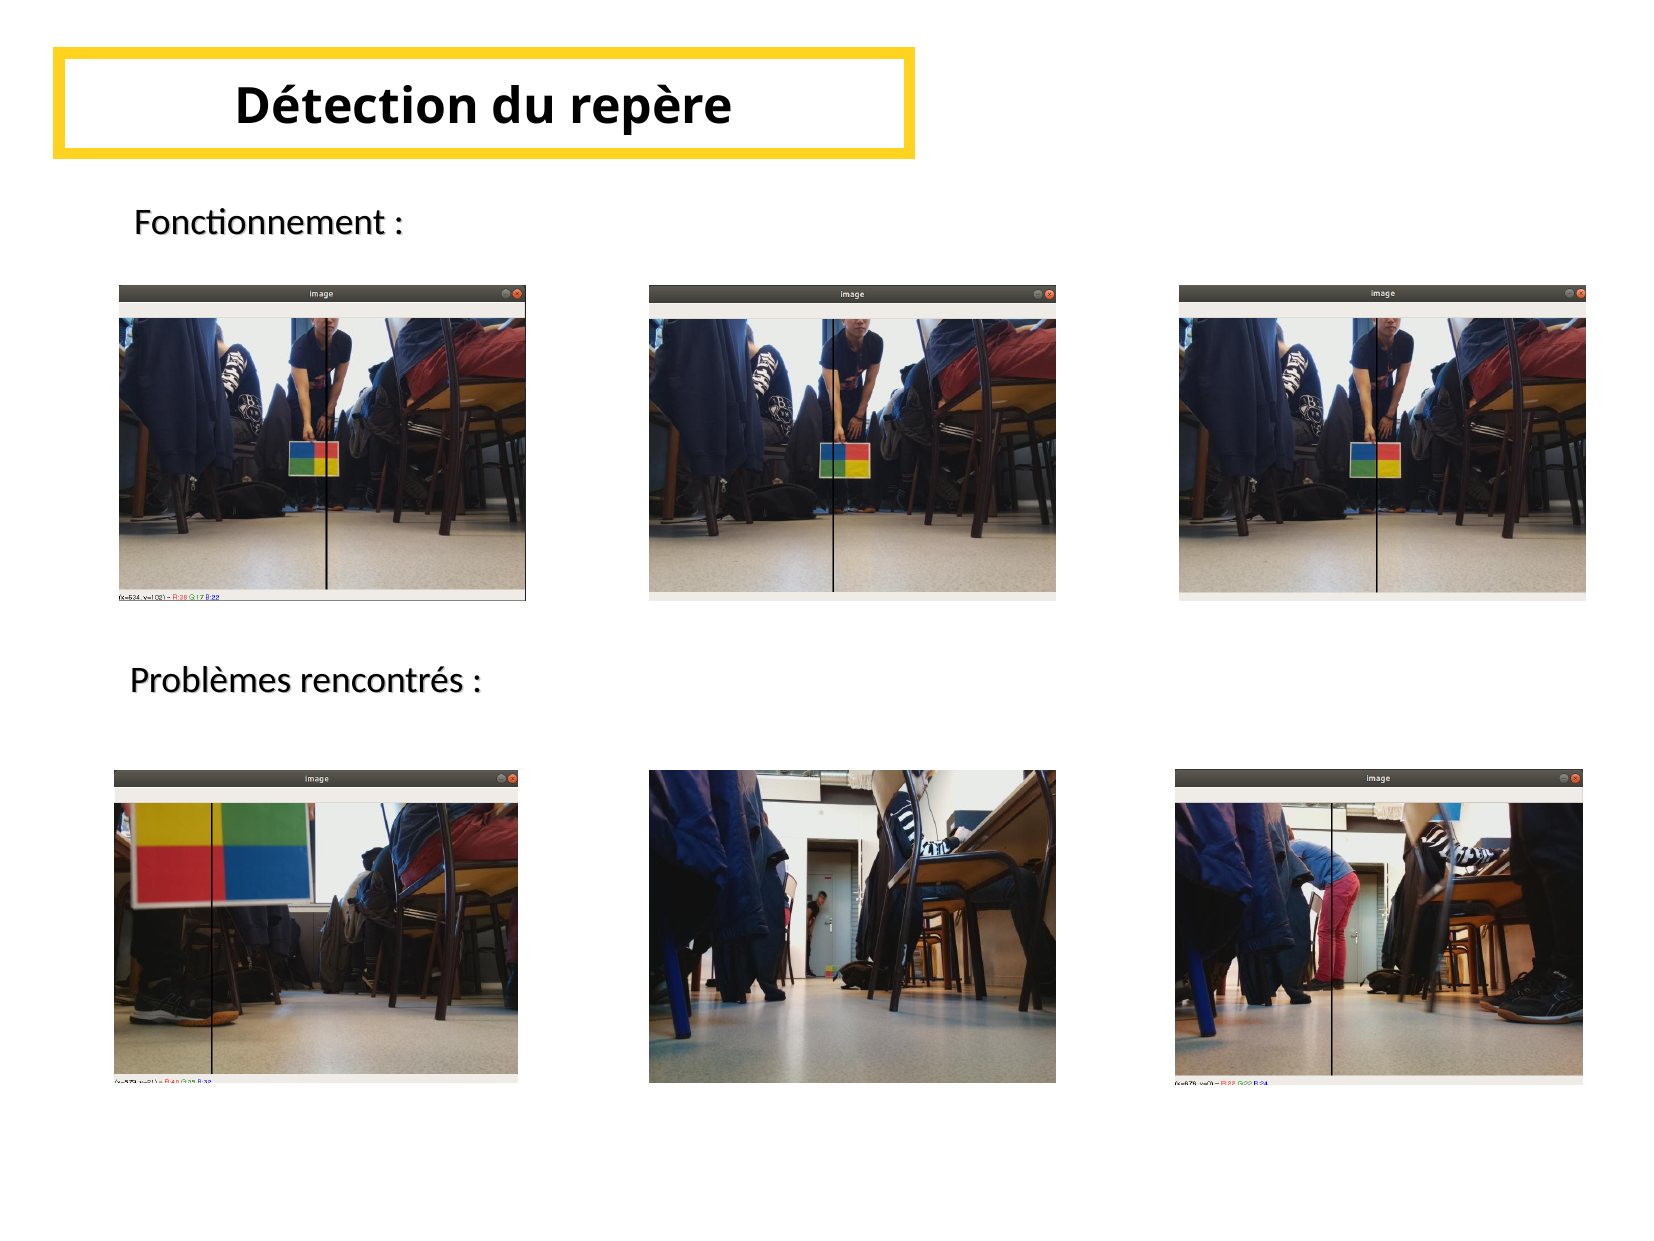

Détection du repère
Fonctionnement :
Problèmes rencontrés :